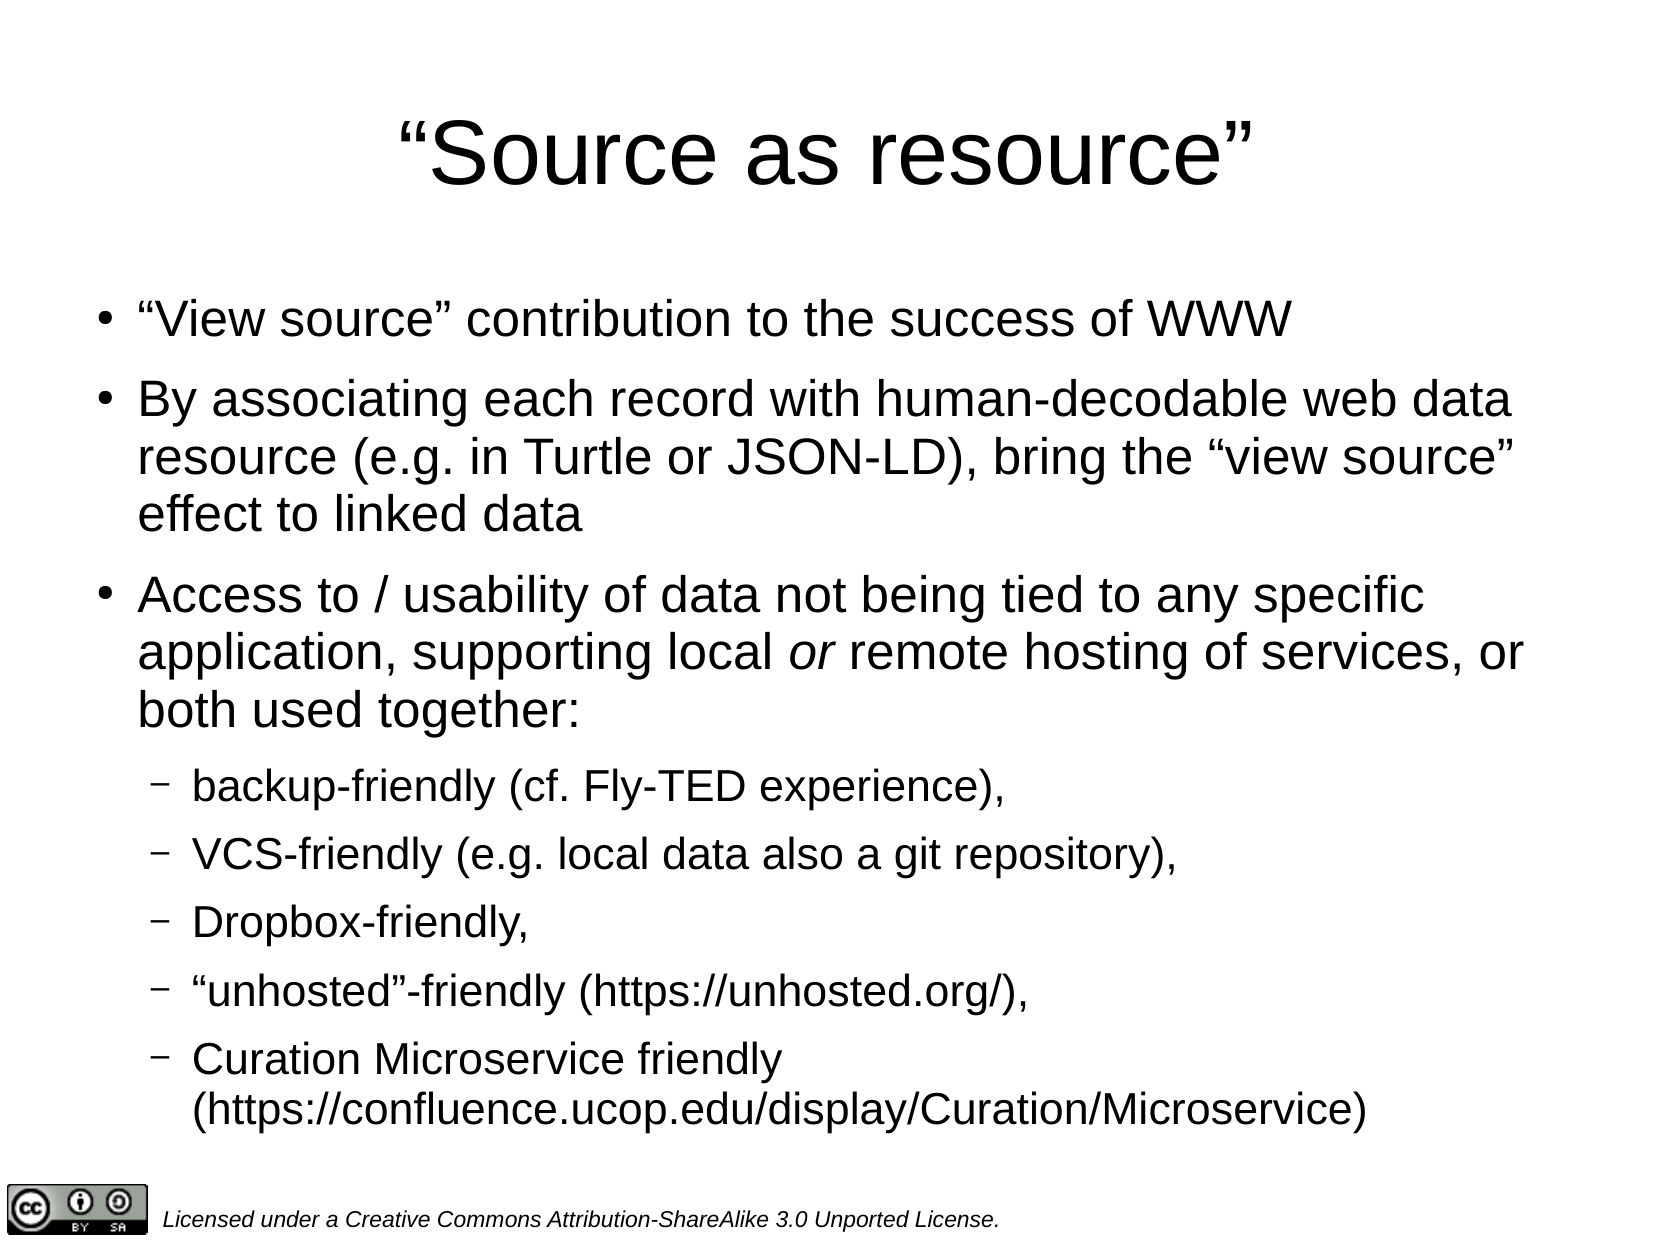

# “Source as resource”
“View source” contribution to the success of WWW
By associating each record with human-decodable web data resource (e.g. in Turtle or JSON-LD), bring the “view source” effect to linked data
Access to / usability of data not being tied to any specific application, supporting local or remote hosting of services, or both used together:
backup-friendly (cf. Fly-TED experience),
VCS-friendly (e.g. local data also a git repository),
Dropbox-friendly,
“unhosted”-friendly (https://unhosted.org/),
Curation Microservice friendly (https://confluence.ucop.edu/display/Curation/Microservice)